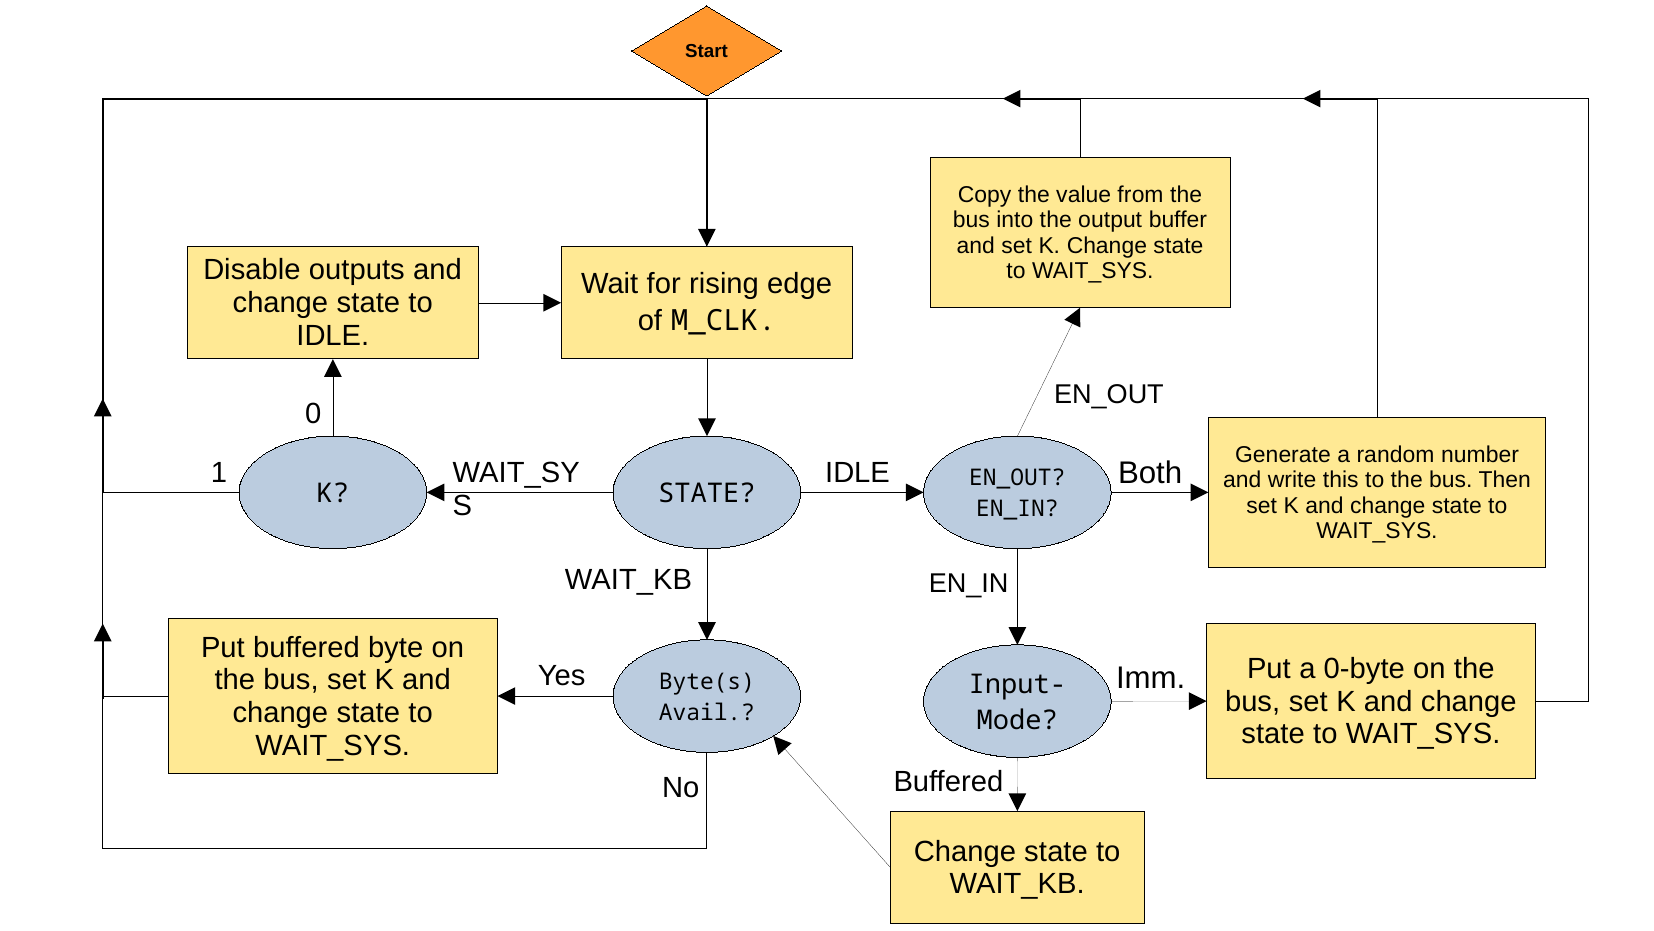

Start
Copy the value from the bus into the output buffer and set K. Change state to WAIT_SYS.
Disable outputs and change state to IDLE.
Wait for rising edge of M_CLK.
EN_OUT
0
Generate a random number and write this to the bus. Then set K and change state to WAIT_SYS.
K?
STATE?
EN_OUT?
EN_IN?
Both
1
WAIT_SYS
IDLE
WAIT_KB
EN_IN
Put buffered byte on the bus, set K and change state to WAIT_SYS.
Put a 0-byte on the bus, set K and change state to WAIT_SYS.
Byte(s) Avail.?
Input-Mode?
Yes
Imm.
Buffered
No
Change state to WAIT_KB.